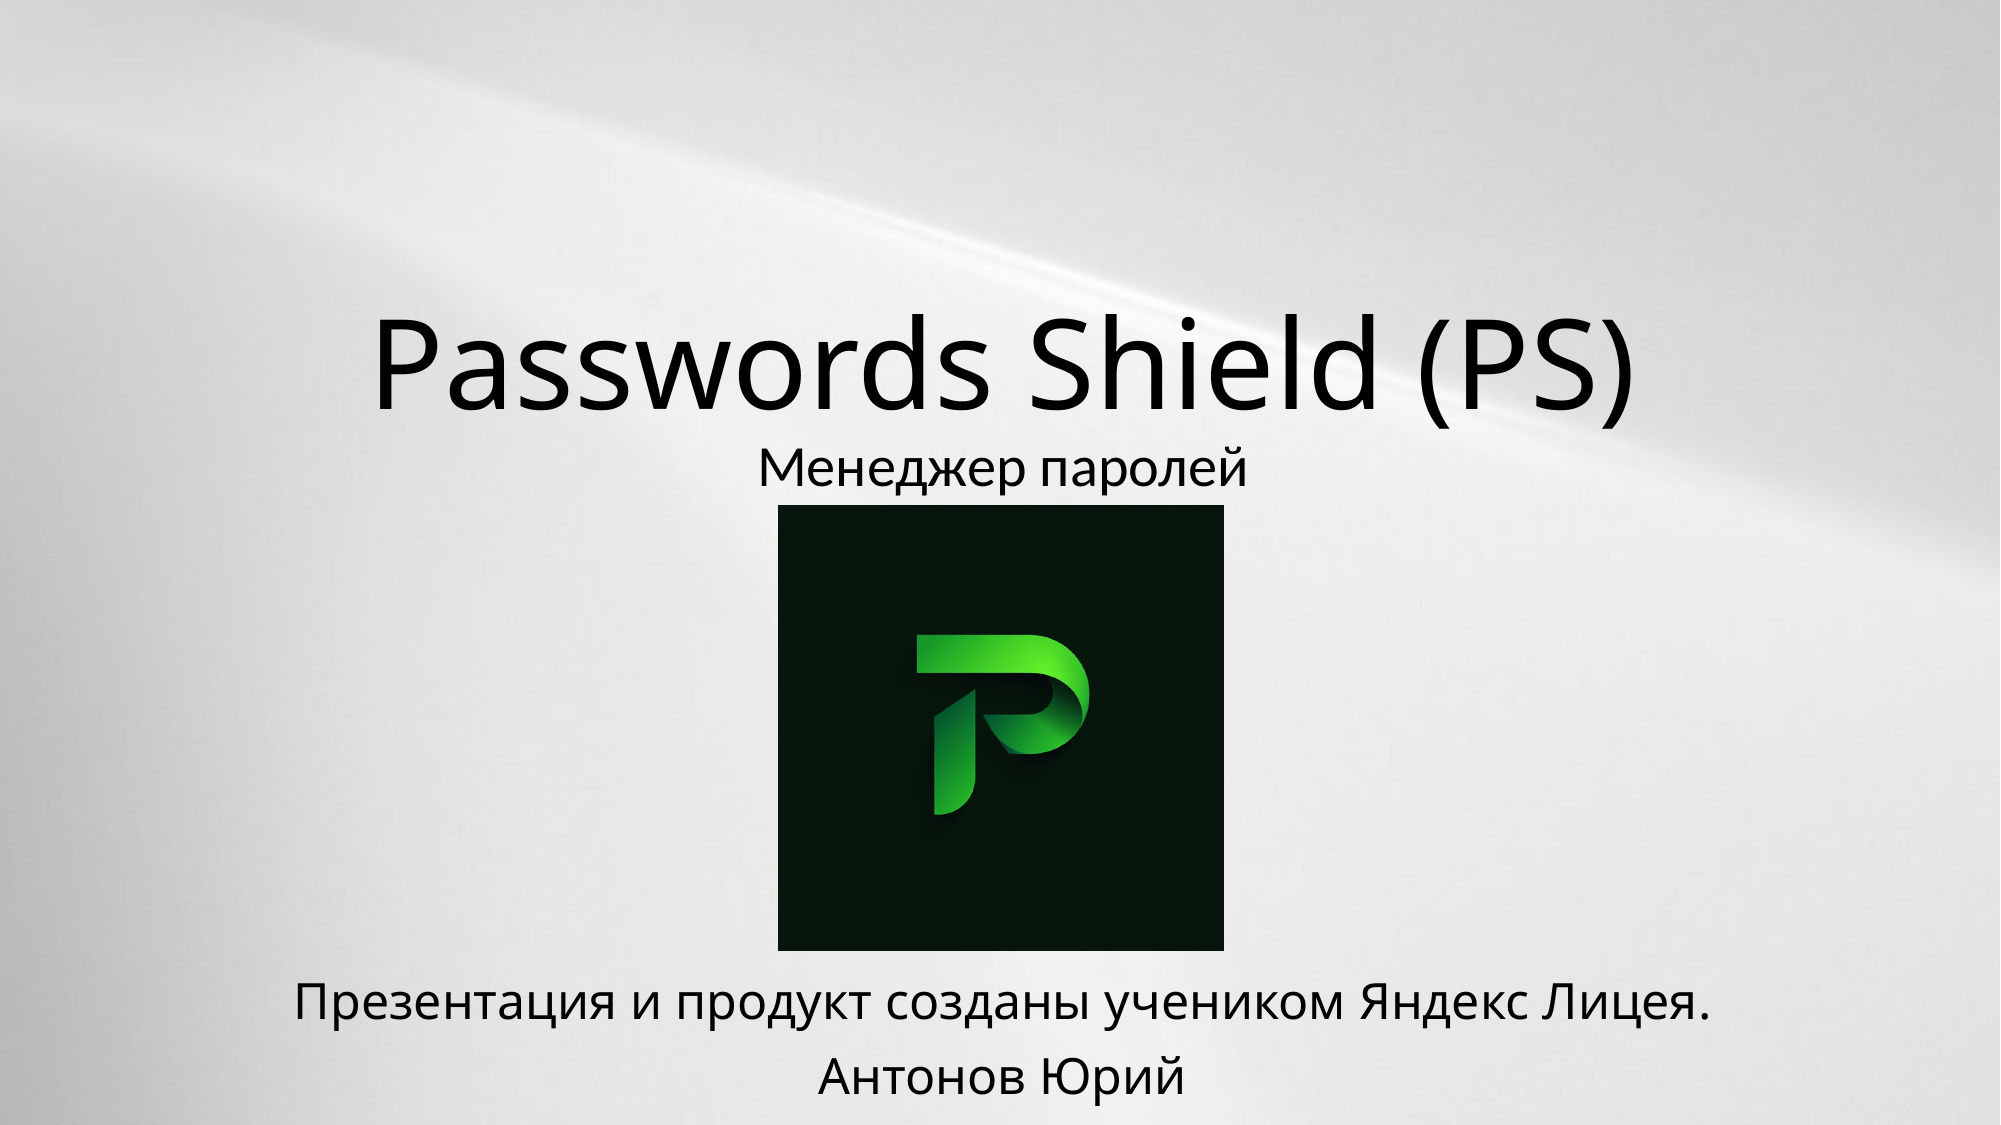

# Passwords Shield (PS) Менеджер паролей
Презентация и продукт созданы учеником Яндекс Лицея.
Антонов Юрий